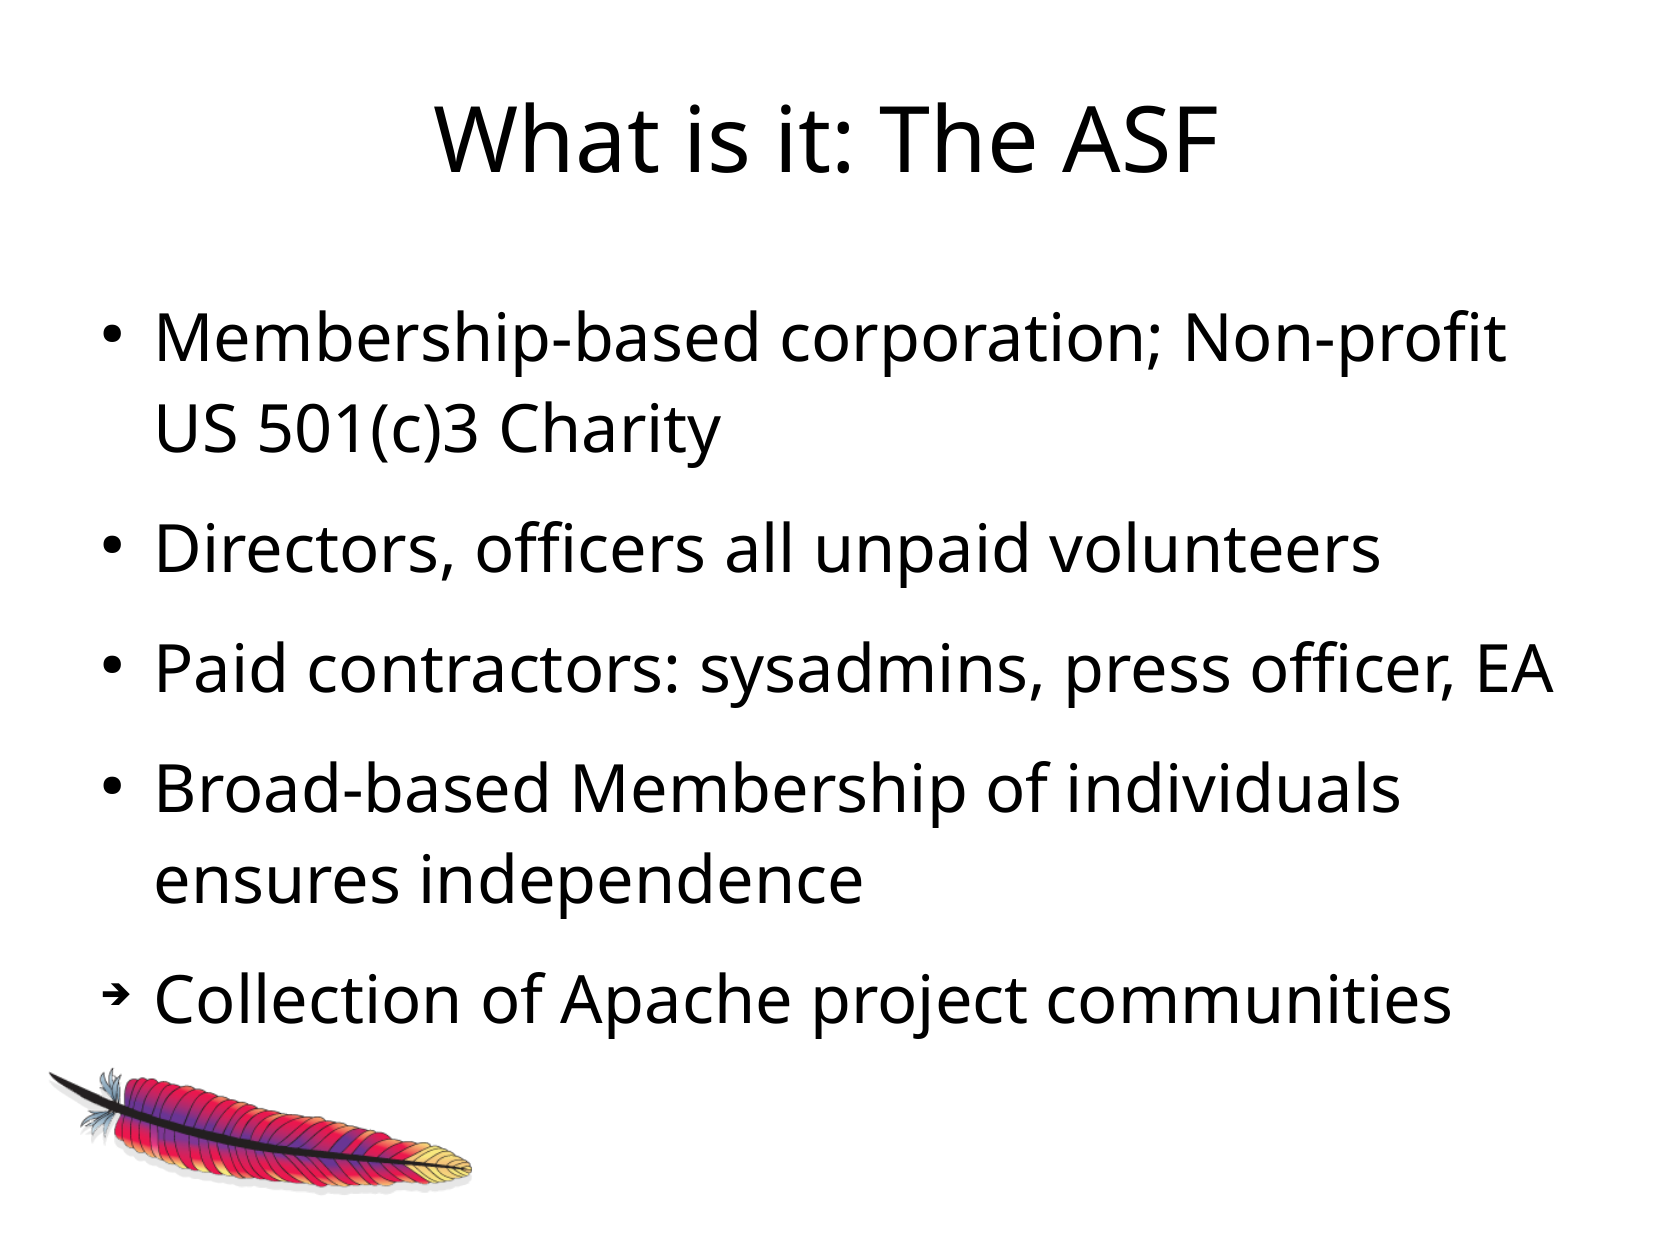

# What is it: The ASF
Membership-based corporation; Non-profit US 501(c)3 Charity
Directors, officers all unpaid volunteers
Paid contractors: sysadmins, press officer, EA
Broad-based Membership of individuals ensures independence
Collection of Apache project communities